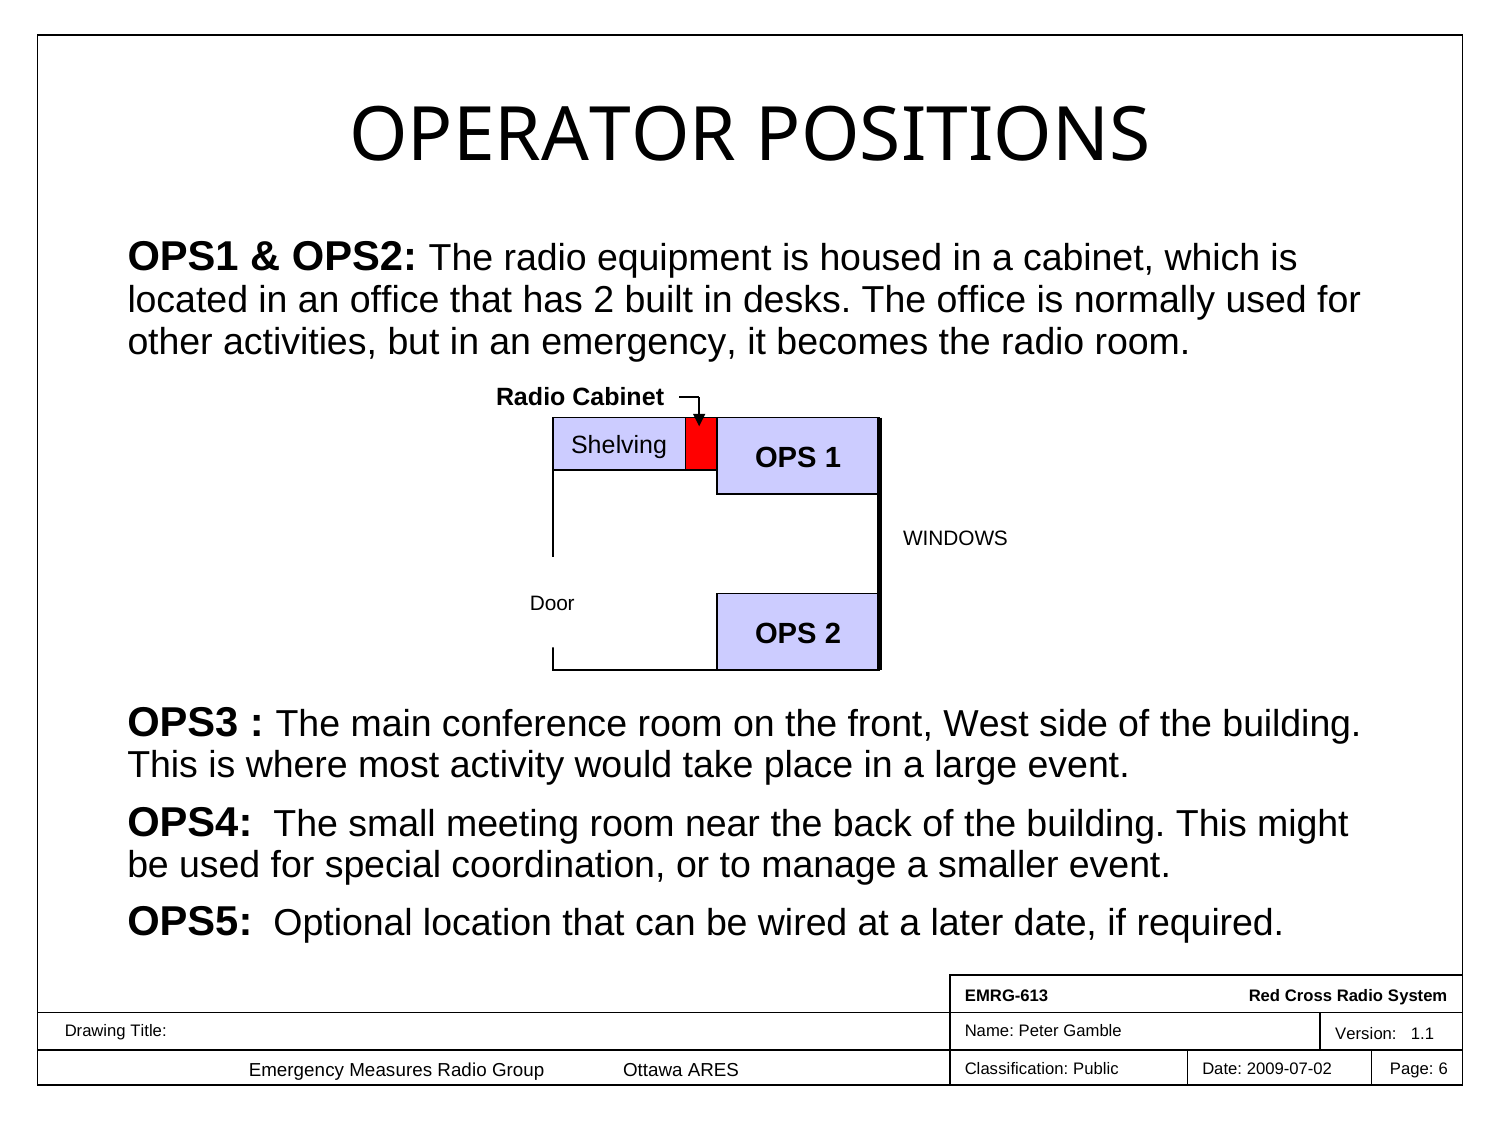

# OPERATOR POSITIONS
OPS1 & OPS2: The radio equipment is housed in a cabinet, which is located in an office that has 2 built in desks. The office is normally used for other activities, but in an emergency, it becomes the radio room.
Radio Cabinet
Shelving
OPS 1
WINDOWS
Door
OPS 2
OPS3 : The main conference room on the front, West side of the building. This is where most activity would take place in a large event.
OPS4: The small meeting room near the back of the building. This might be used for special coordination, or to manage a smaller event.
OPS5: Optional location that can be wired at a later date, if required.
Emergency Measures Radio Group Ottawa ARES
Page: